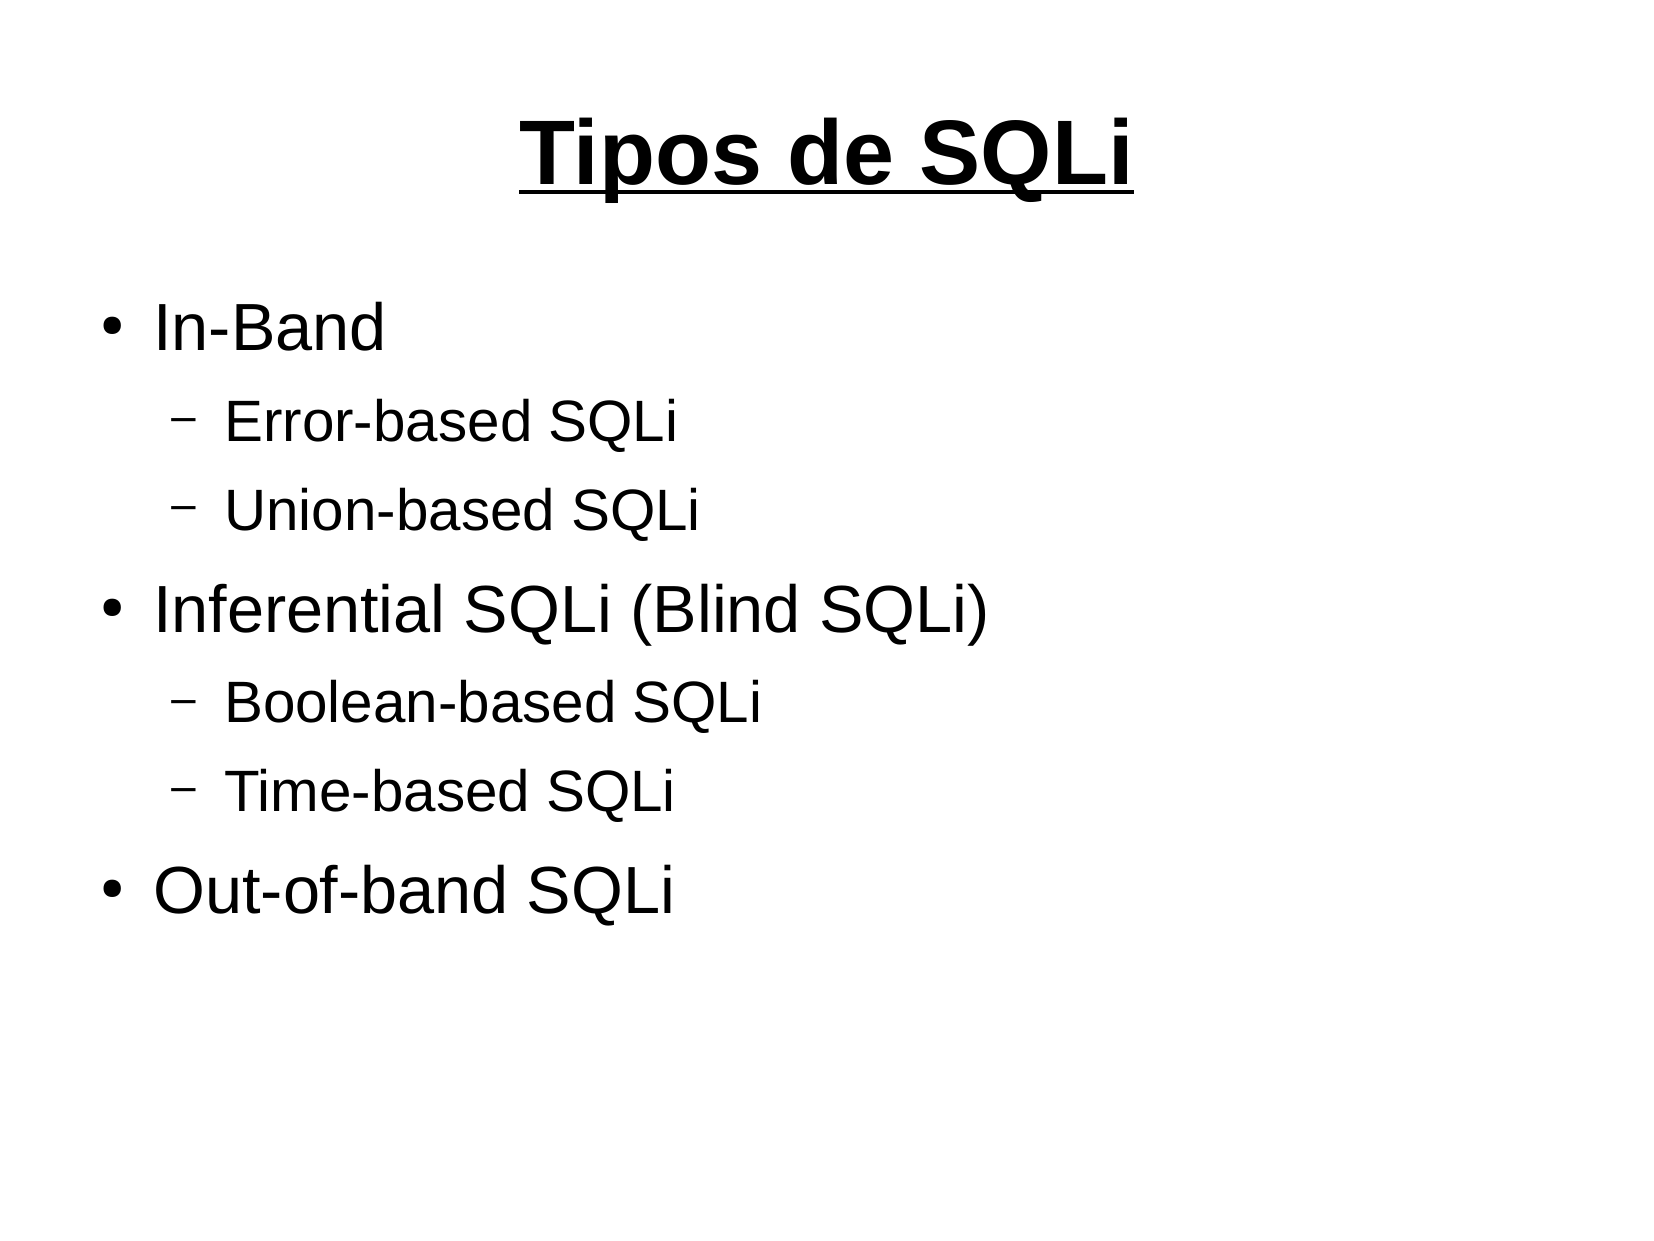

# Tipos de SQLi
In-Band
Error-based SQLi
Union-based SQLi
Inferential SQLi (Blind SQLi)
Boolean-based SQLi
Time-based SQLi
Out-of-band SQLi